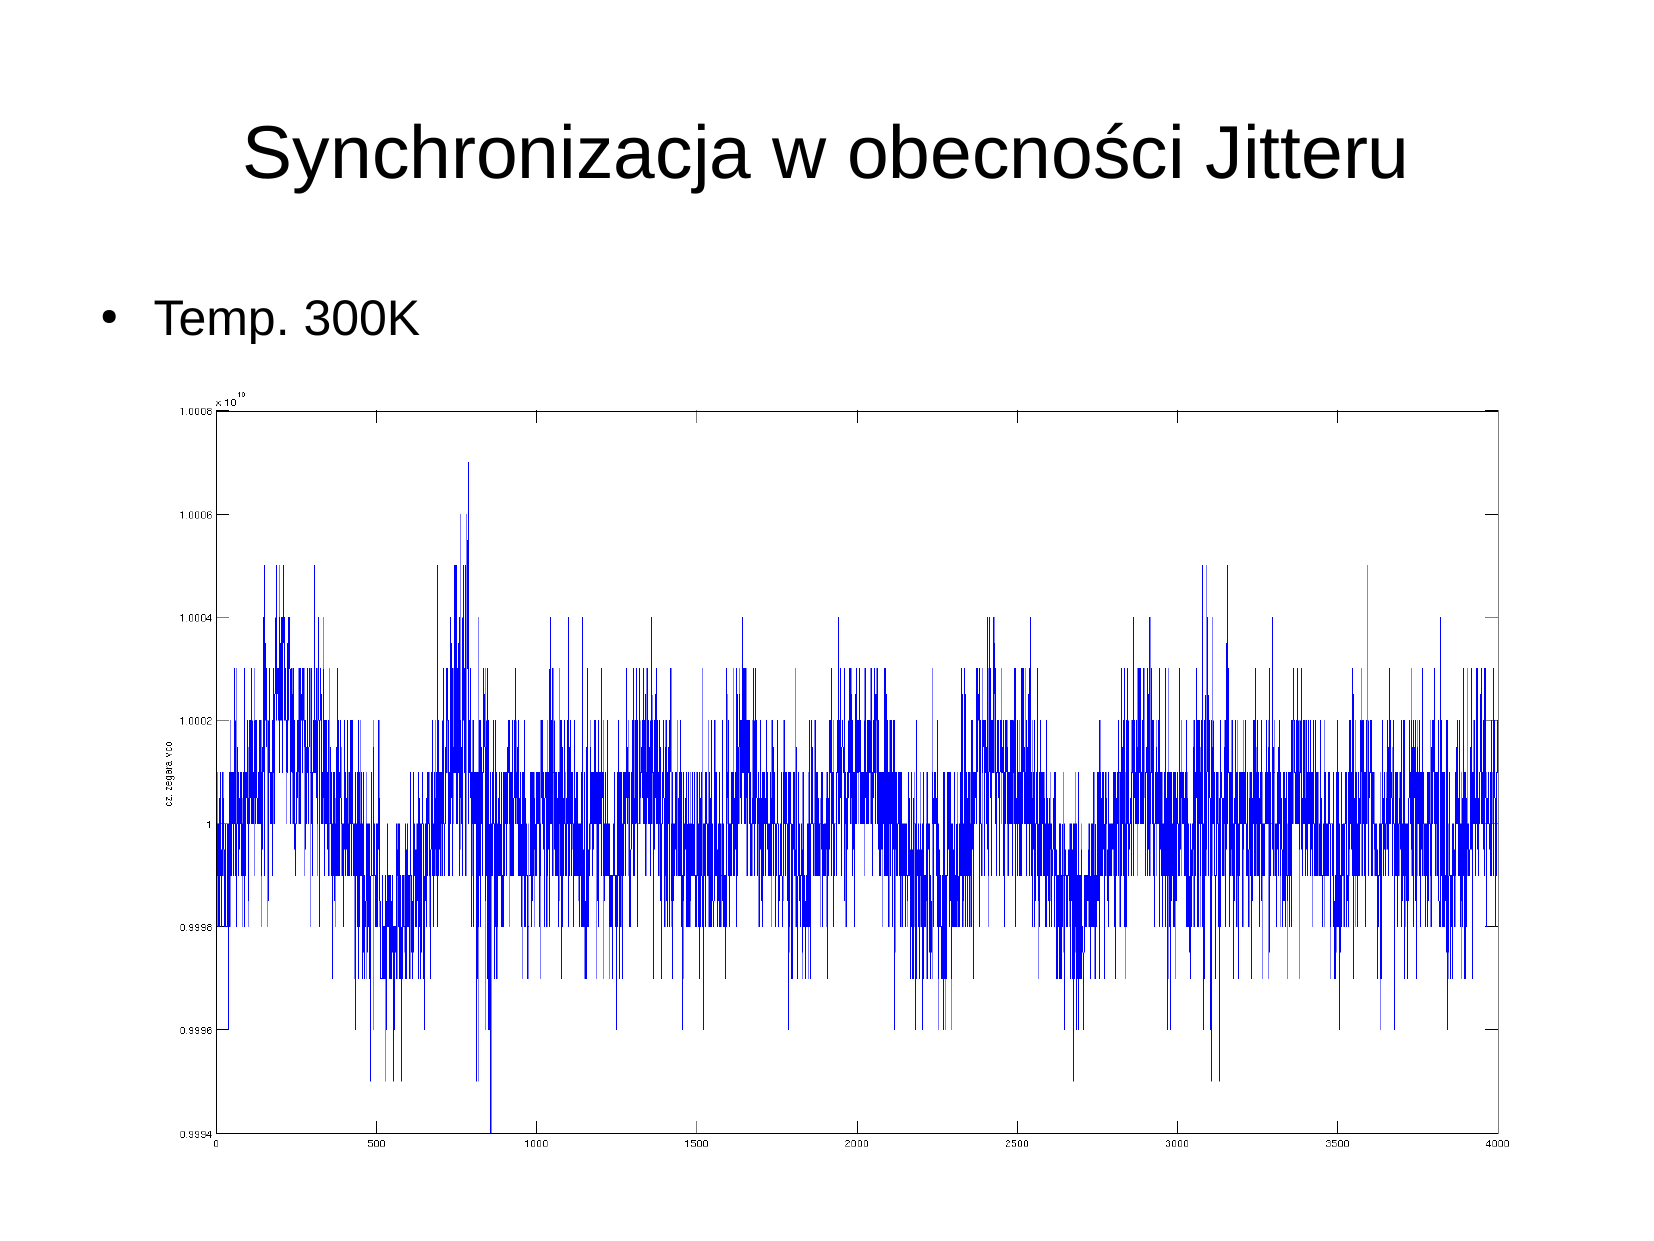

# Synchronizacja w obecności Jitteru
Temp. 300K